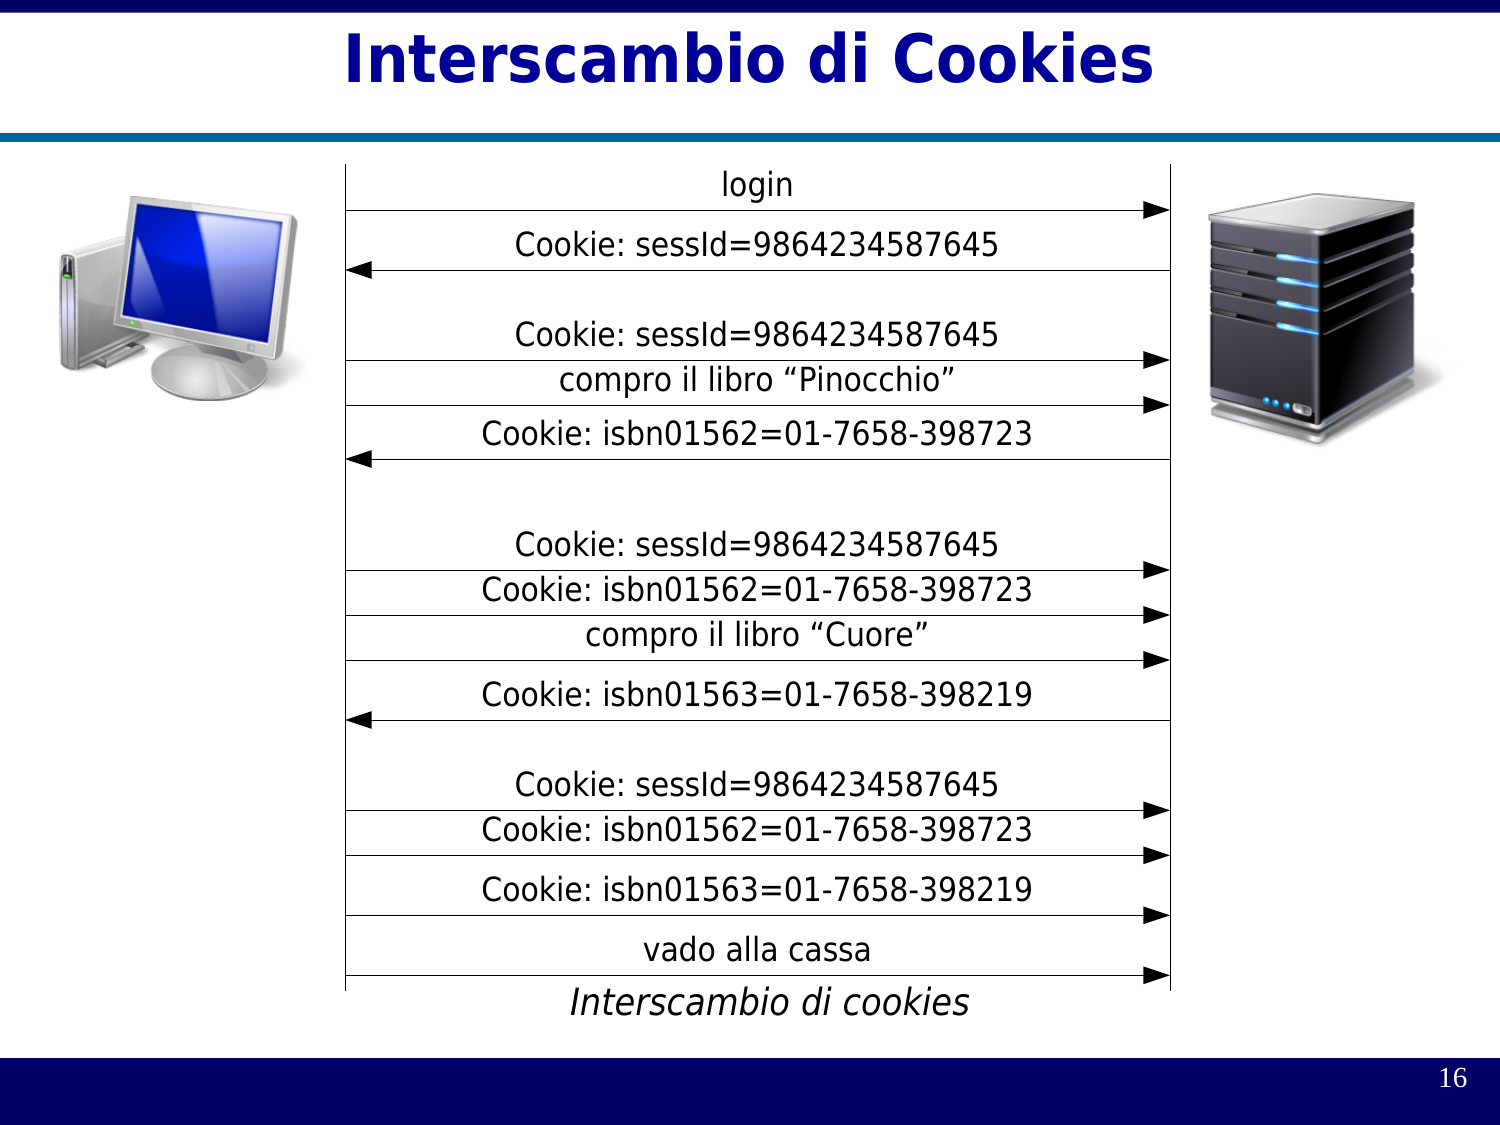

# Interscambio di Cookies
login
Cookie: sessId=9864234587645
Cookie: sessId=9864234587645
compro il libro “Pinocchio”
Cookie: isbn01562=01-7658-398723
Cookie: sessId=9864234587645
Cookie: isbn01562=01-7658-398723
compro il libro “Cuore”
Cookie: isbn01563=01-7658-398219
Cookie: sessId=9864234587645
Cookie: isbn01562=01-7658-398723
Cookie: isbn01563=01-7658-398219
vado alla cassa
Interscambio di cookies